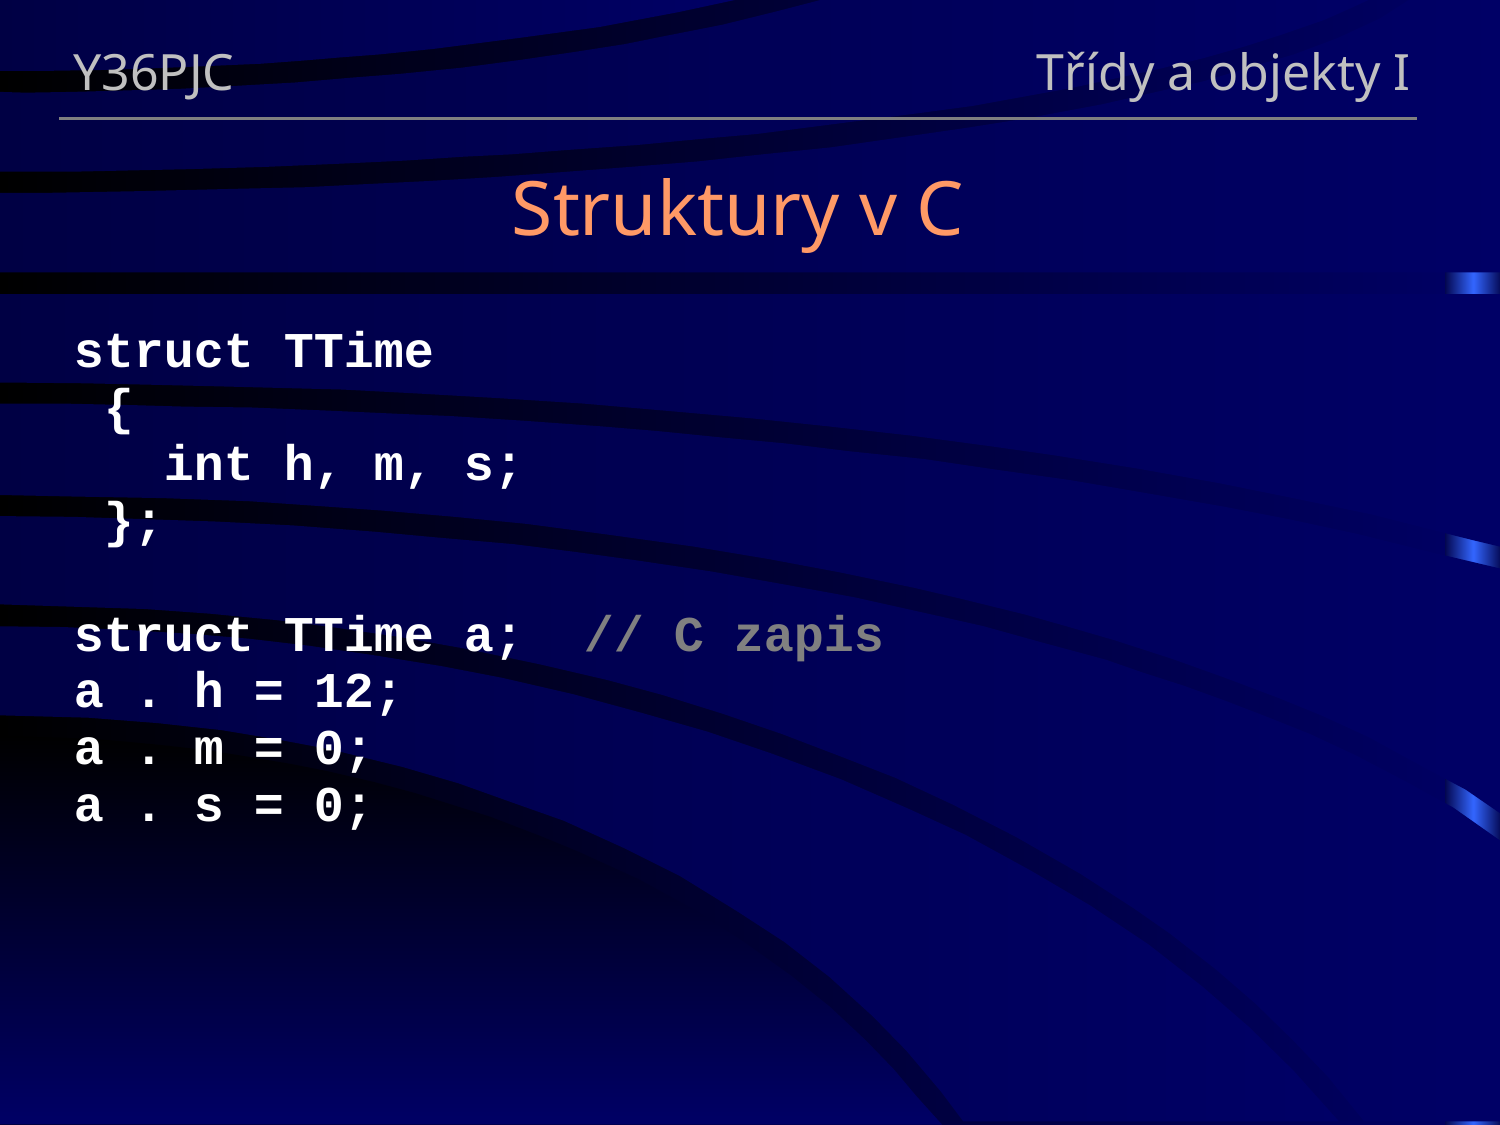

Y36PJC
Třídy a objekty I
Struktury v C
struct TTime
 {
 int h, m, s;
 };
struct TTime a; // C zapis
a . h = 12;
a . m = 0;
a . s = 0;